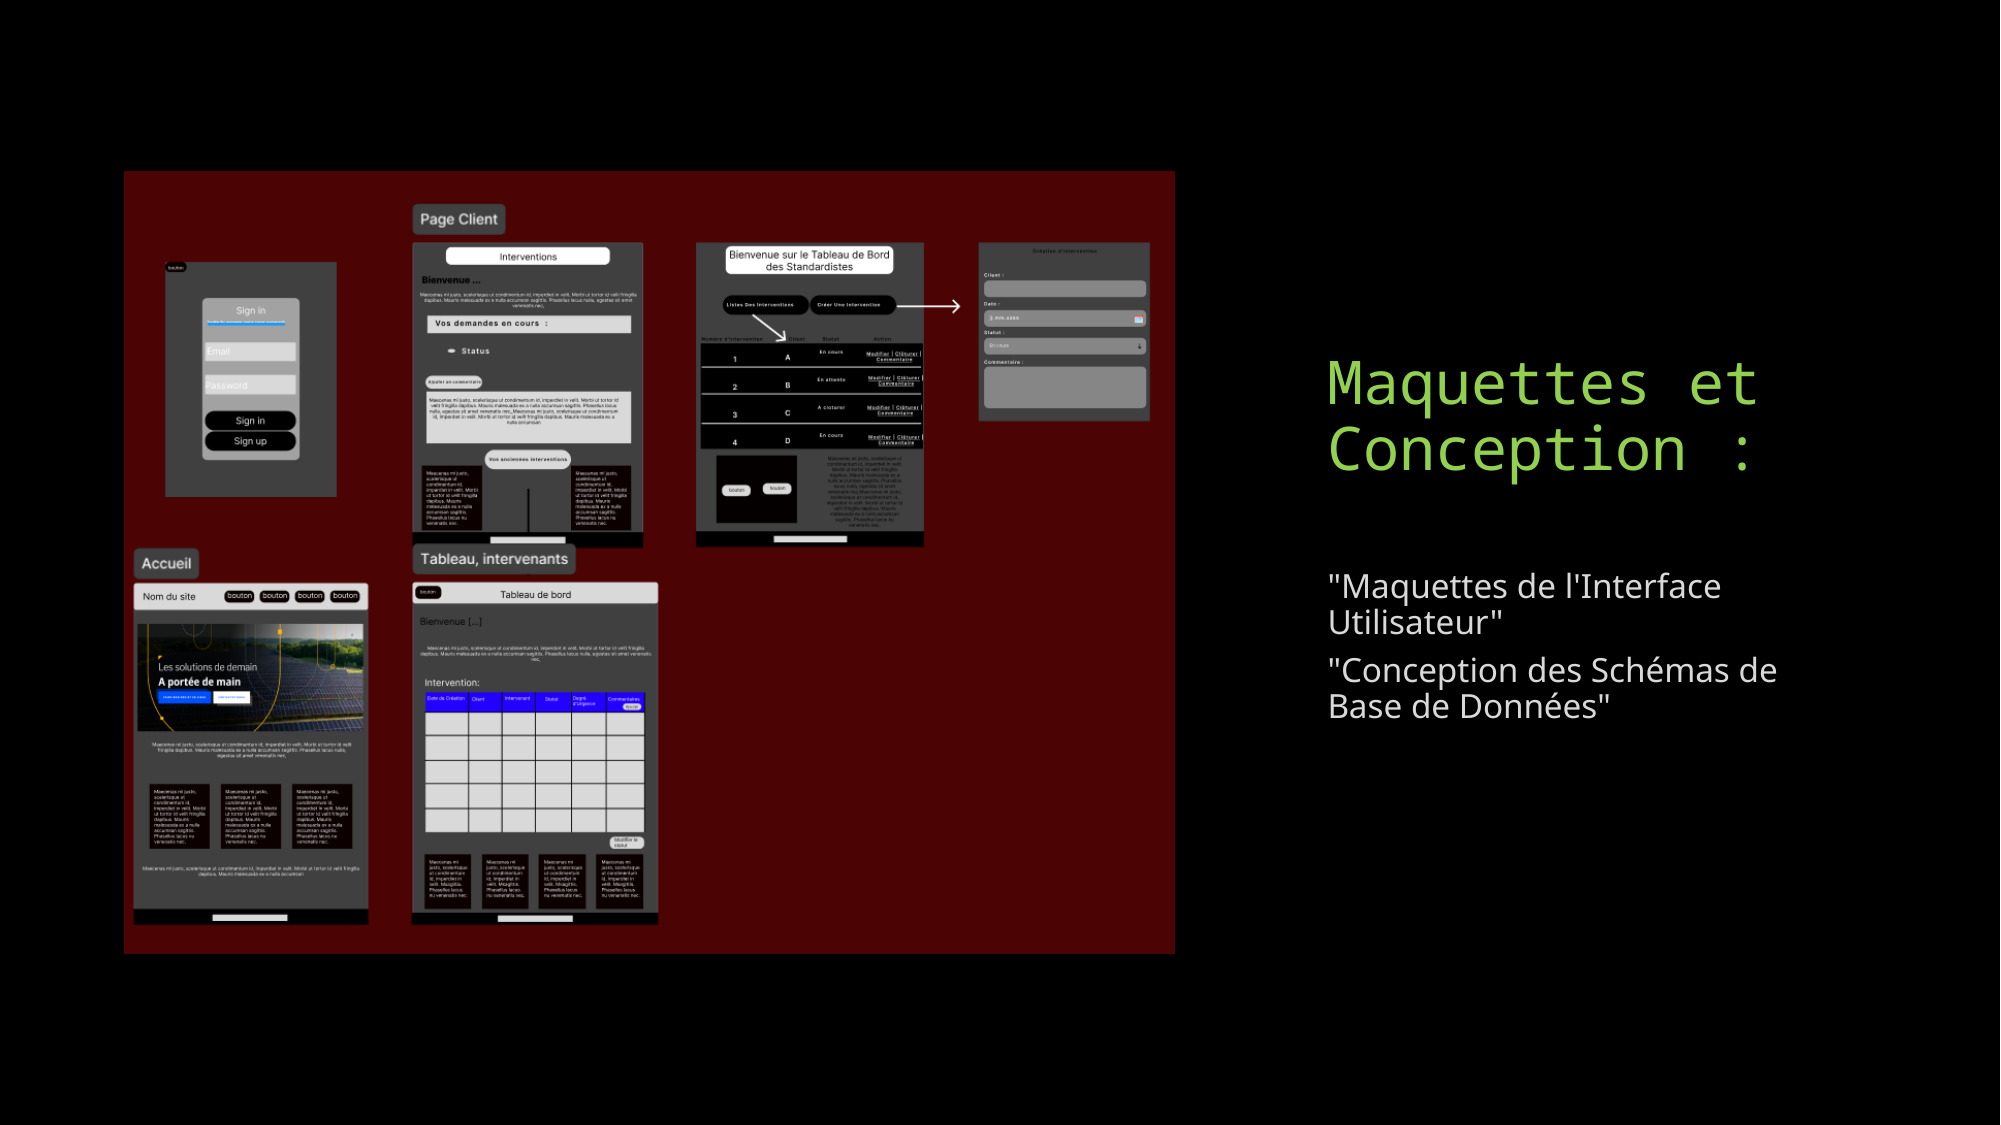

# Maquettes et Conception :
"Maquettes de l'Interface Utilisateur"
"Conception des Schémas de Base de Données"